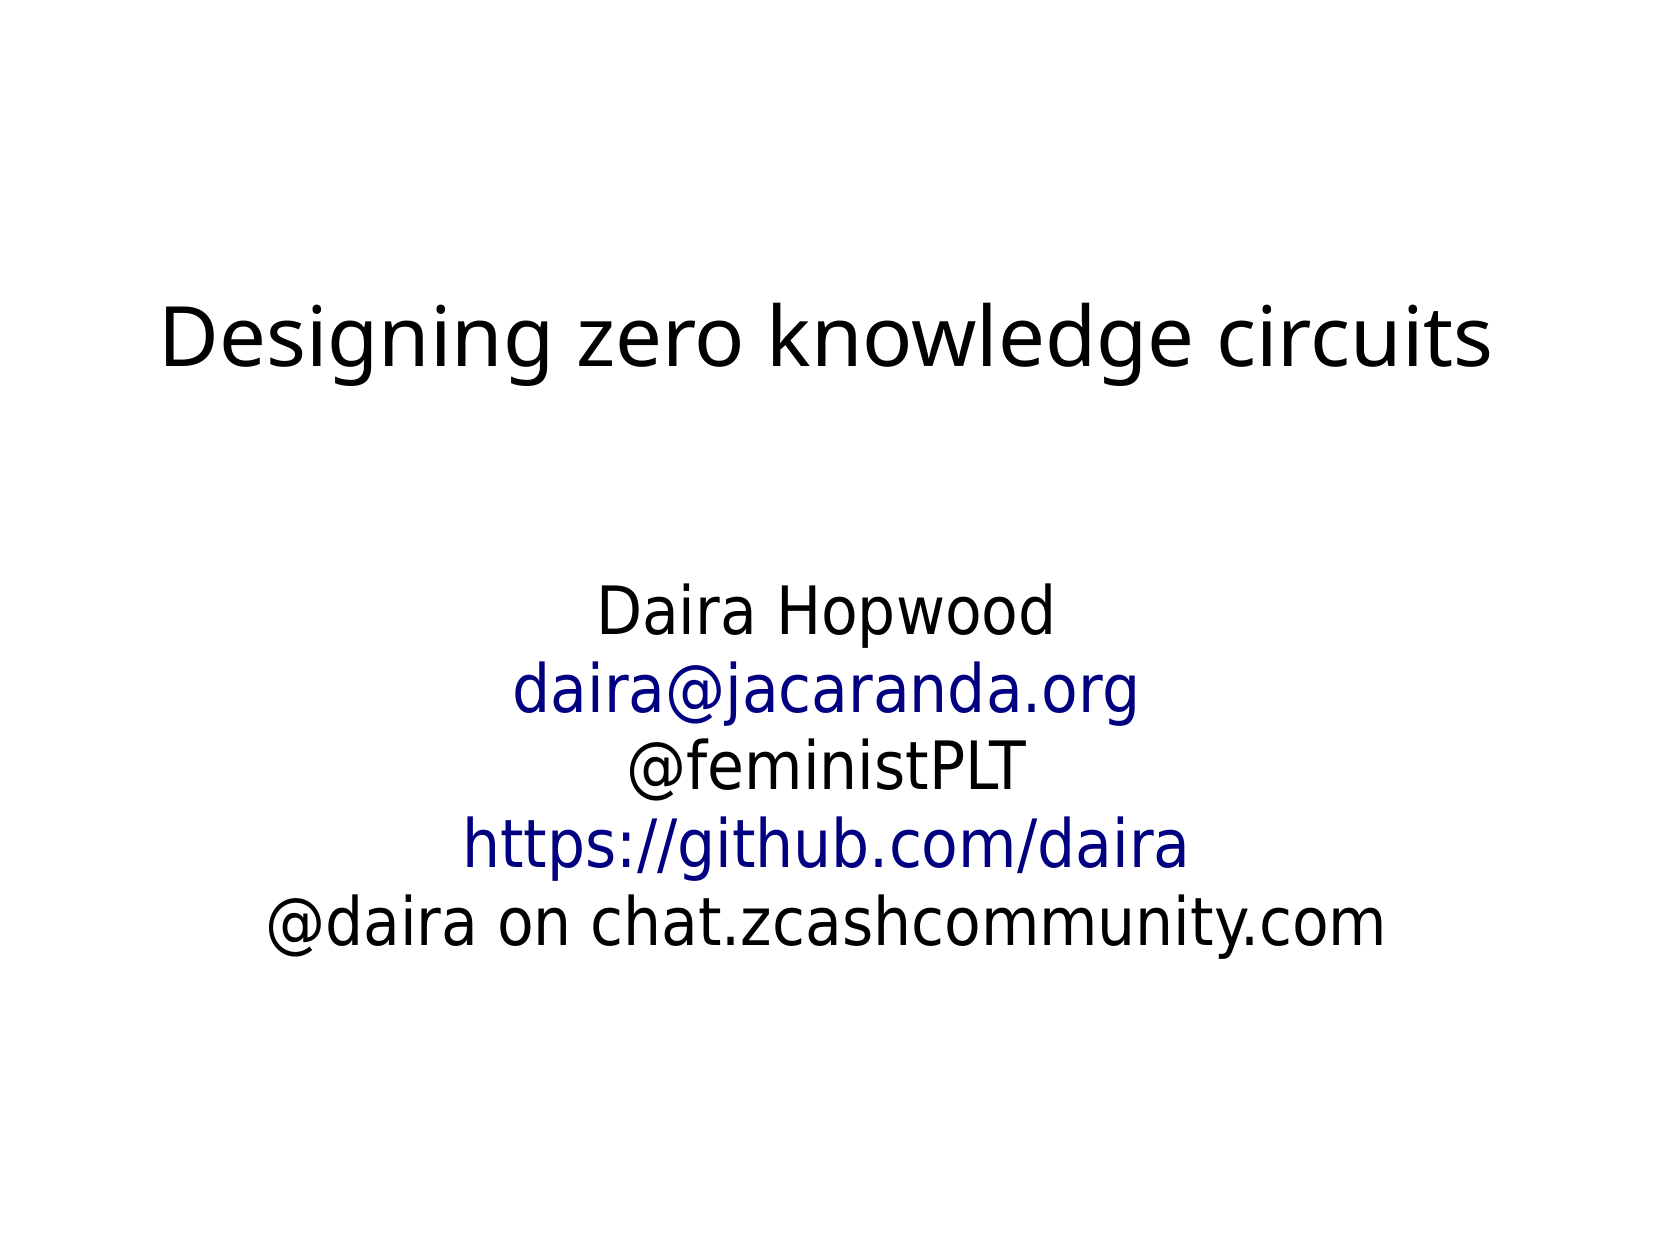

# Designing zero knowledge circuits
Daira Hopwood
daira@jacaranda.org
@feministPLT
https://github.com/daira
@daira on chat.zcashcommunity.com